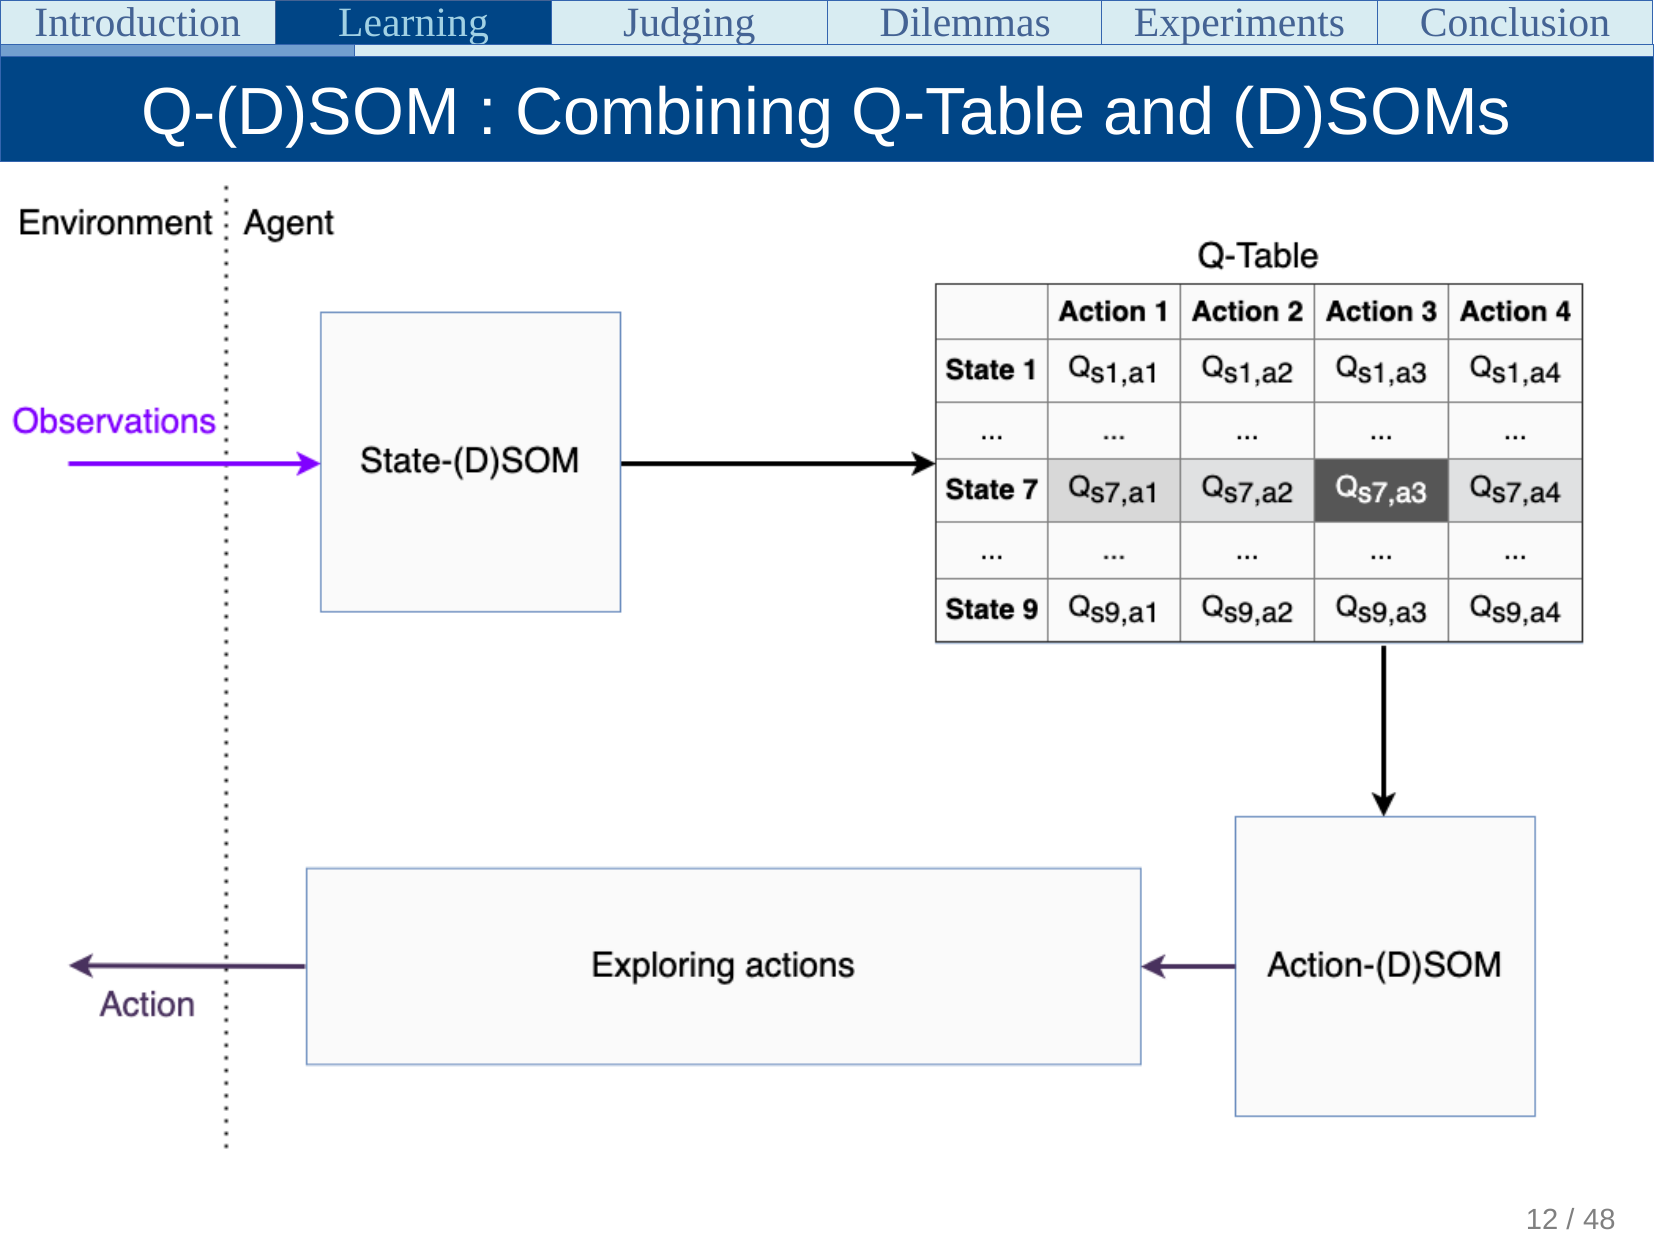

# Q-(D)SOM : Combining Q-Table and (D)SOMs